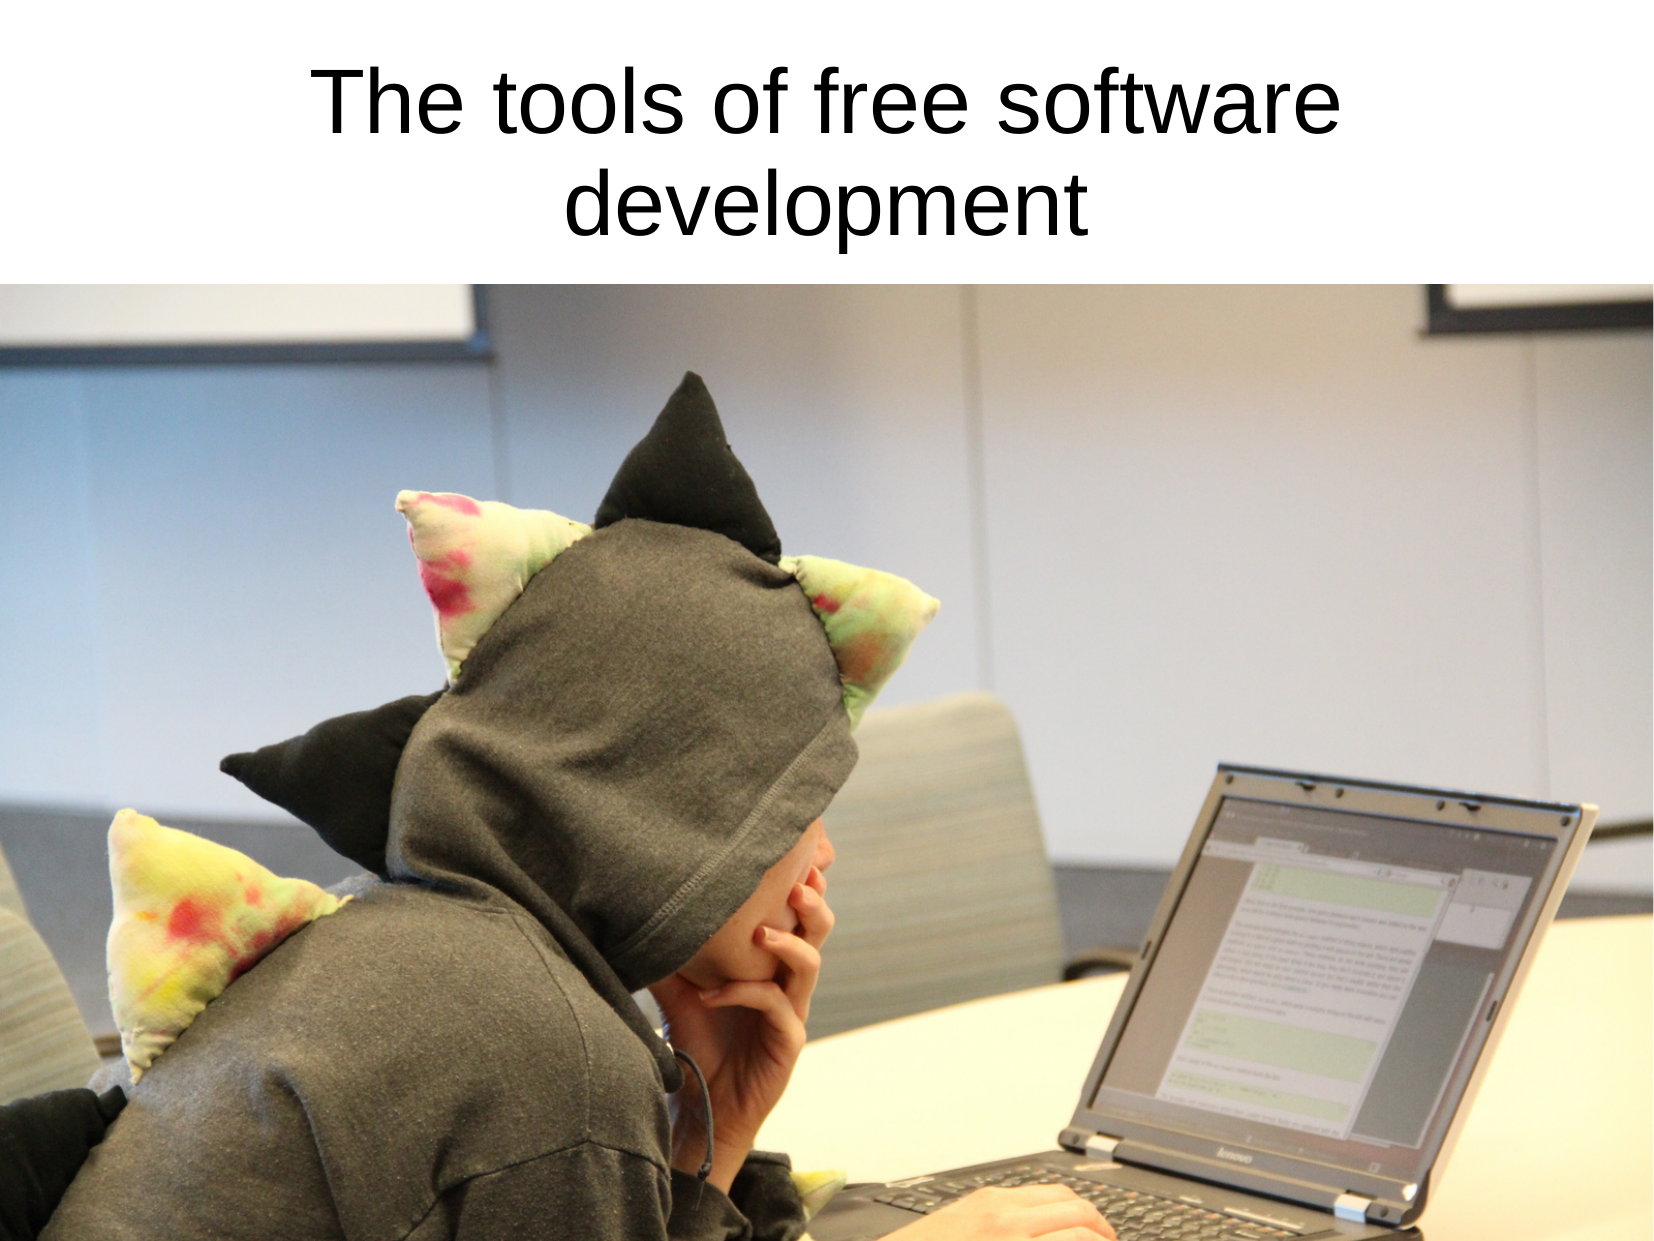

# The tools of free software development